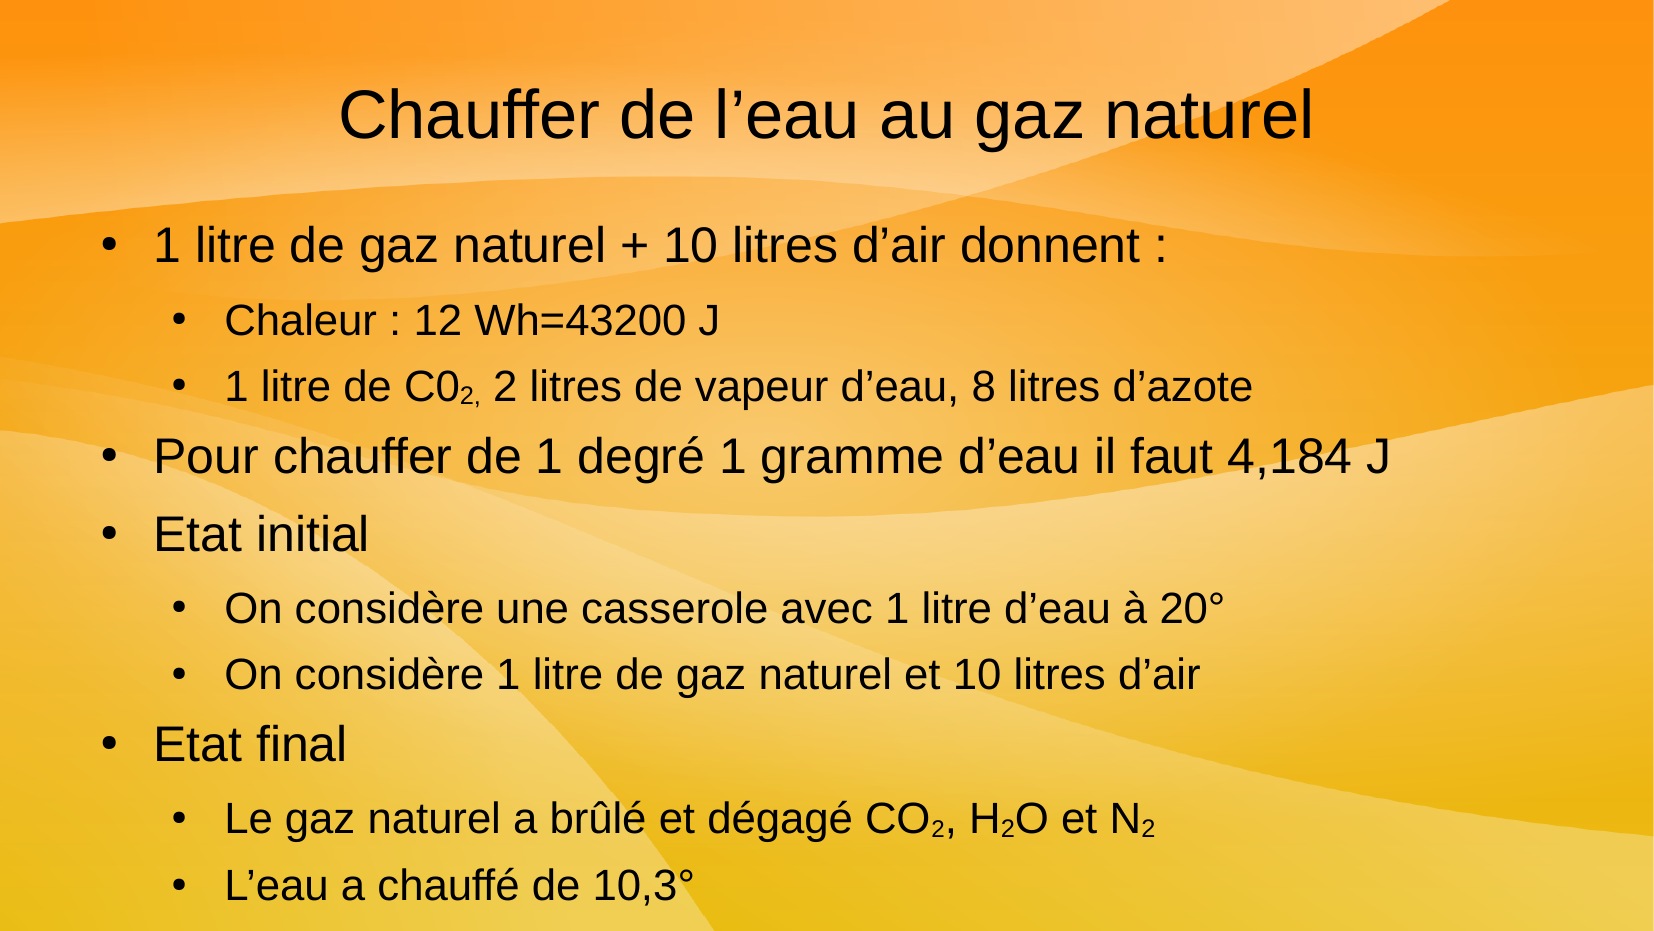

# Chauffer de l’eau au gaz naturel
1 litre de gaz naturel + 10 litres d’air donnent :
Chaleur : 12 Wh=43200 J
1 litre de C02, 2 litres de vapeur d’eau, 8 litres d’azote
Pour chauffer de 1 degré 1 gramme d’eau il faut 4,184 J
Etat initial
On considère une casserole avec 1 litre d’eau à 20°
On considère 1 litre de gaz naturel et 10 litres d’air
Etat final
Le gaz naturel a brûlé et dégagé CO2, H2O et N2
L’eau a chauffé de 10,3°